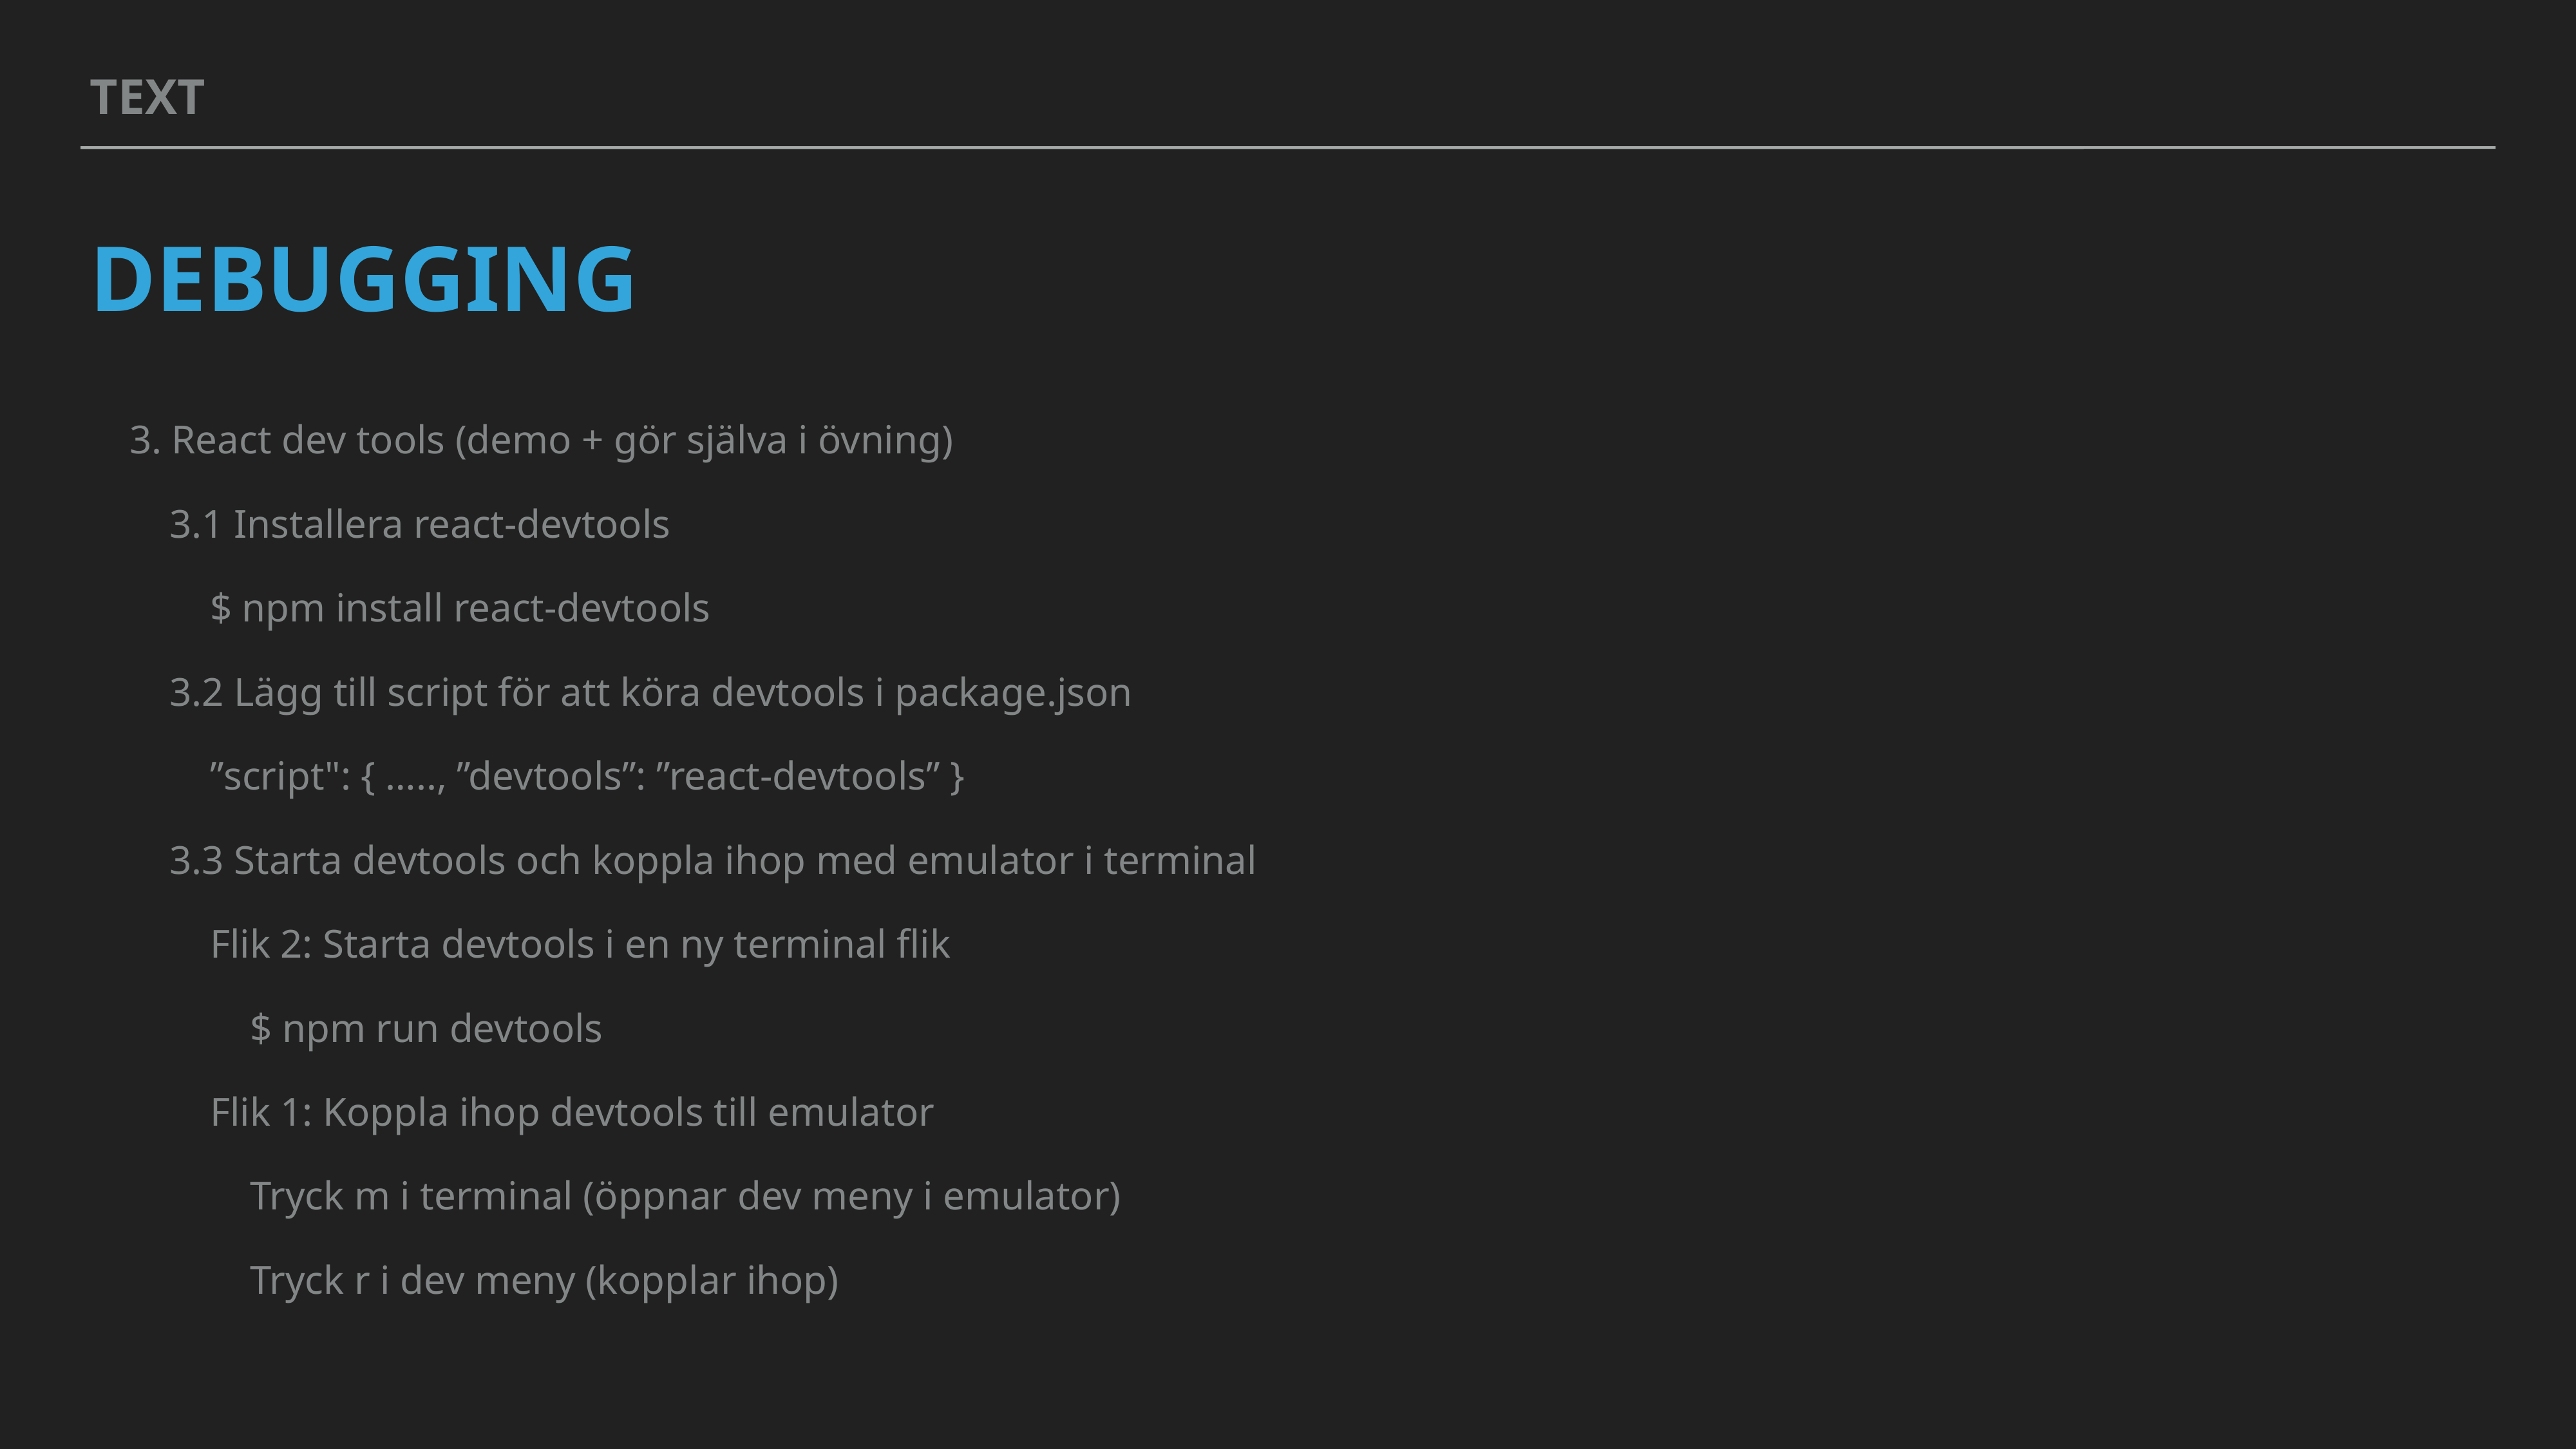

Debugging
3. React dev tools (demo + gör själva i övning)
3.1 Installera react-devtools
$ npm install react-devtools
3.2 Lägg till script för att köra devtools i package.json
”script": { ….., ”devtools”: ”react-devtools” }
3.3 Starta devtools och koppla ihop med emulator i terminal
Flik 2: Starta devtools i en ny terminal flik
$ npm run devtools
Flik 1: Koppla ihop devtools till emulator
Tryck m i terminal (öppnar dev meny i emulator)
Tryck r i dev meny (kopplar ihop)